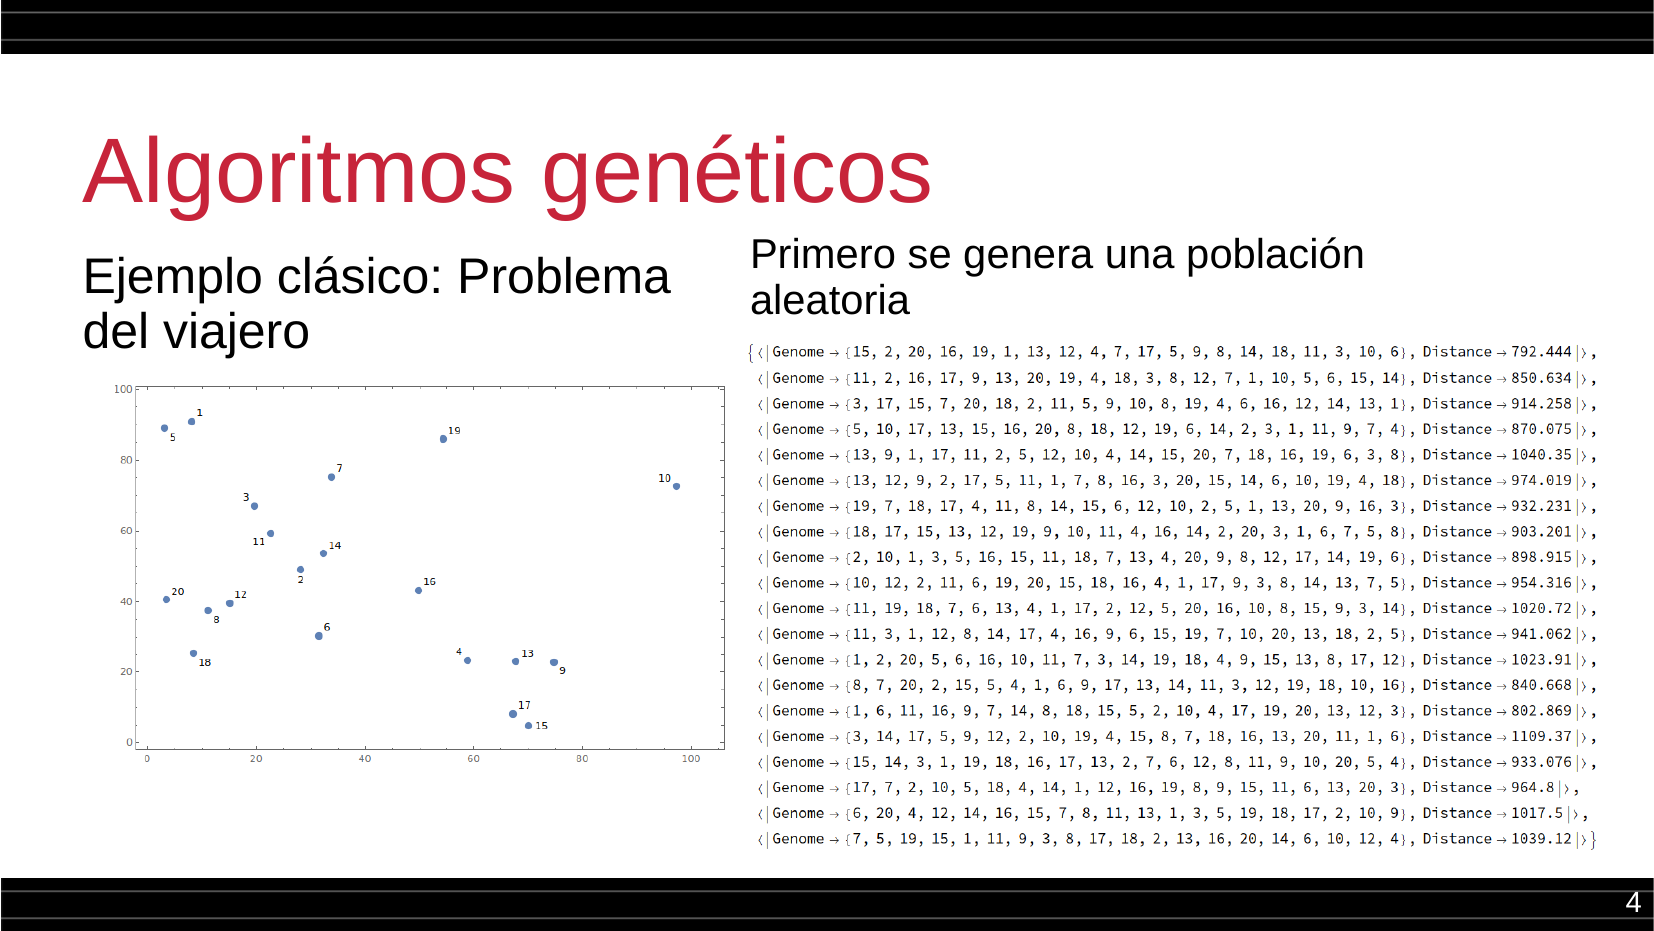

# Algoritmos genéticos
Primero se genera una población aleatoria
Ejemplo clásico: Problema del viajero